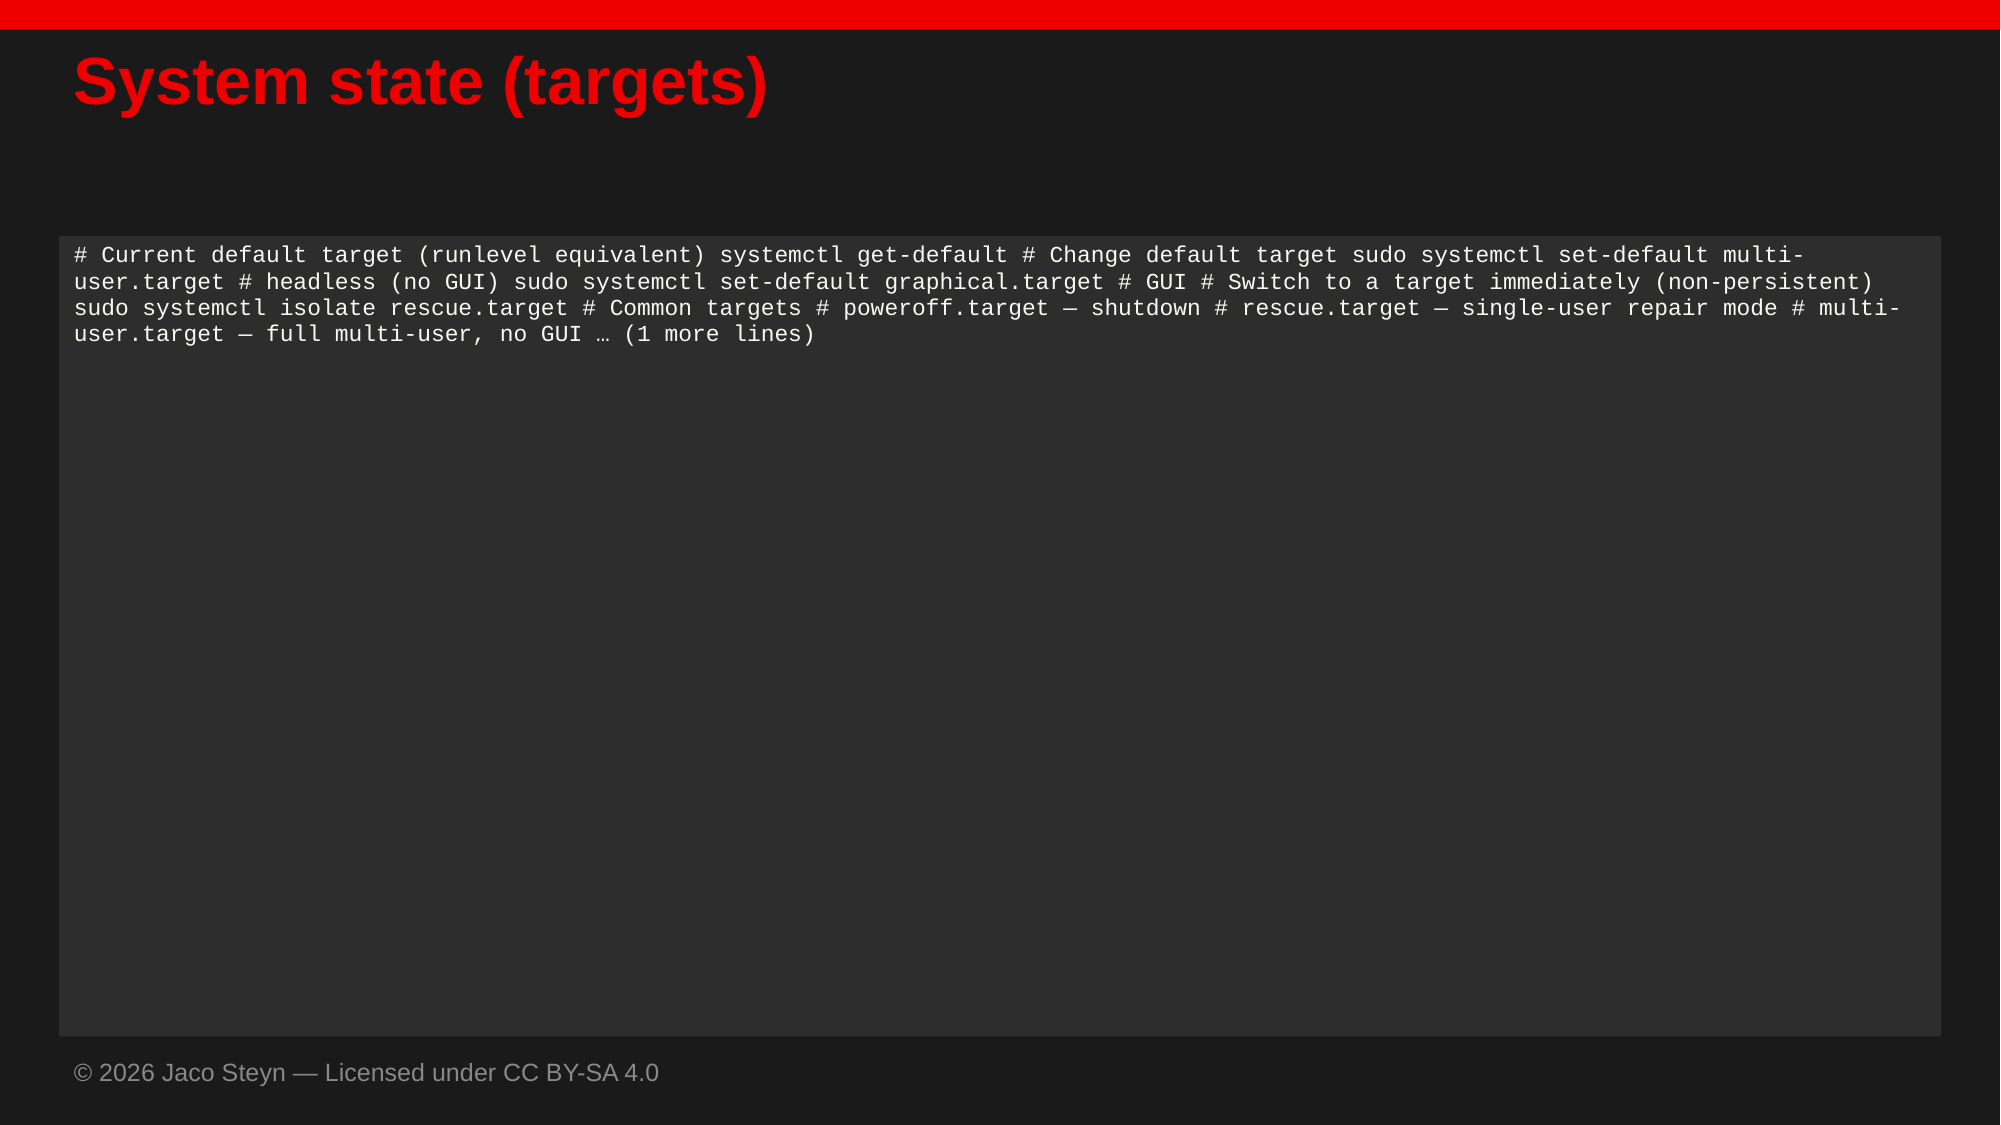

System state (targets)
# Current default target (runlevel equivalent) systemctl get-default # Change default target sudo systemctl set-default multi-user.target # headless (no GUI) sudo systemctl set-default graphical.target # GUI # Switch to a target immediately (non-persistent) sudo systemctl isolate rescue.target # Common targets # poweroff.target — shutdown # rescue.target — single-user repair mode # multi-user.target — full multi-user, no GUI … (1 more lines)
© 2026 Jaco Steyn — Licensed under CC BY-SA 4.0